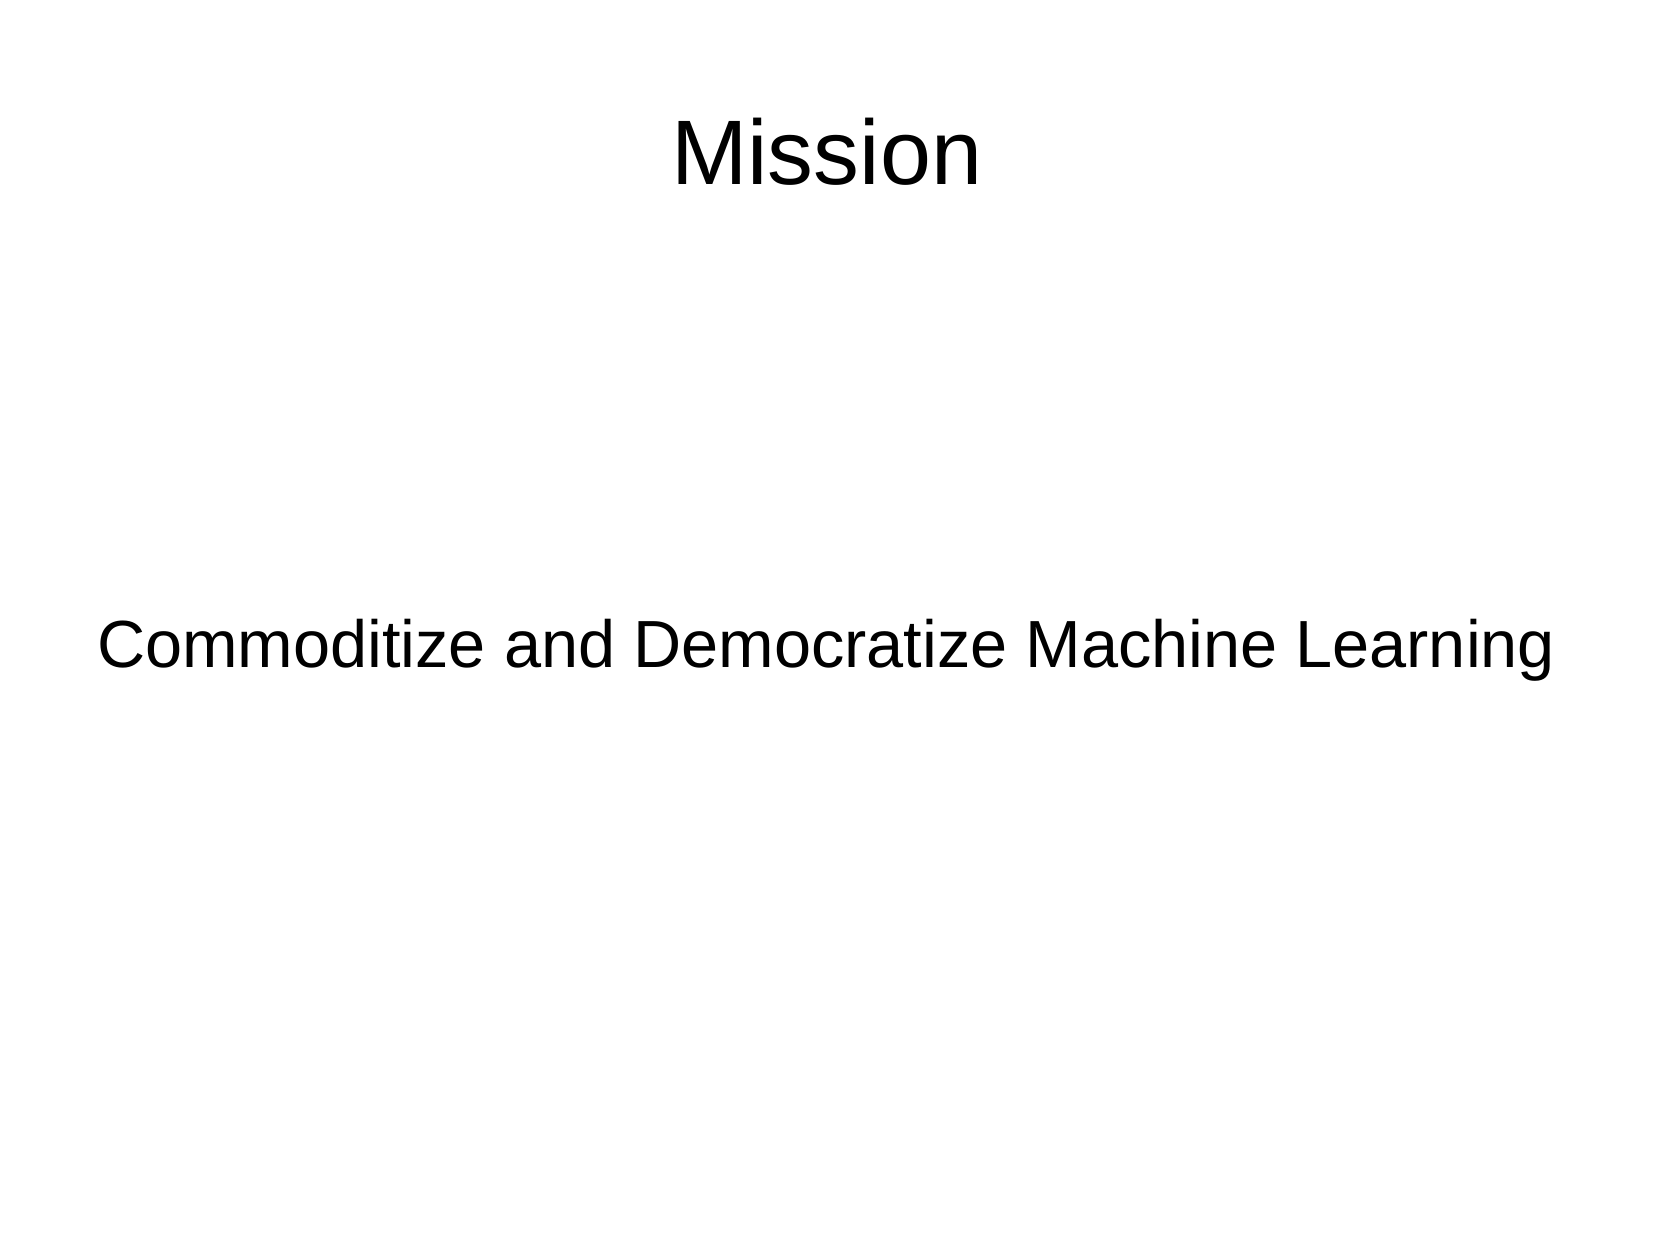

# Mission
Commoditize and Democratize Machine Learning